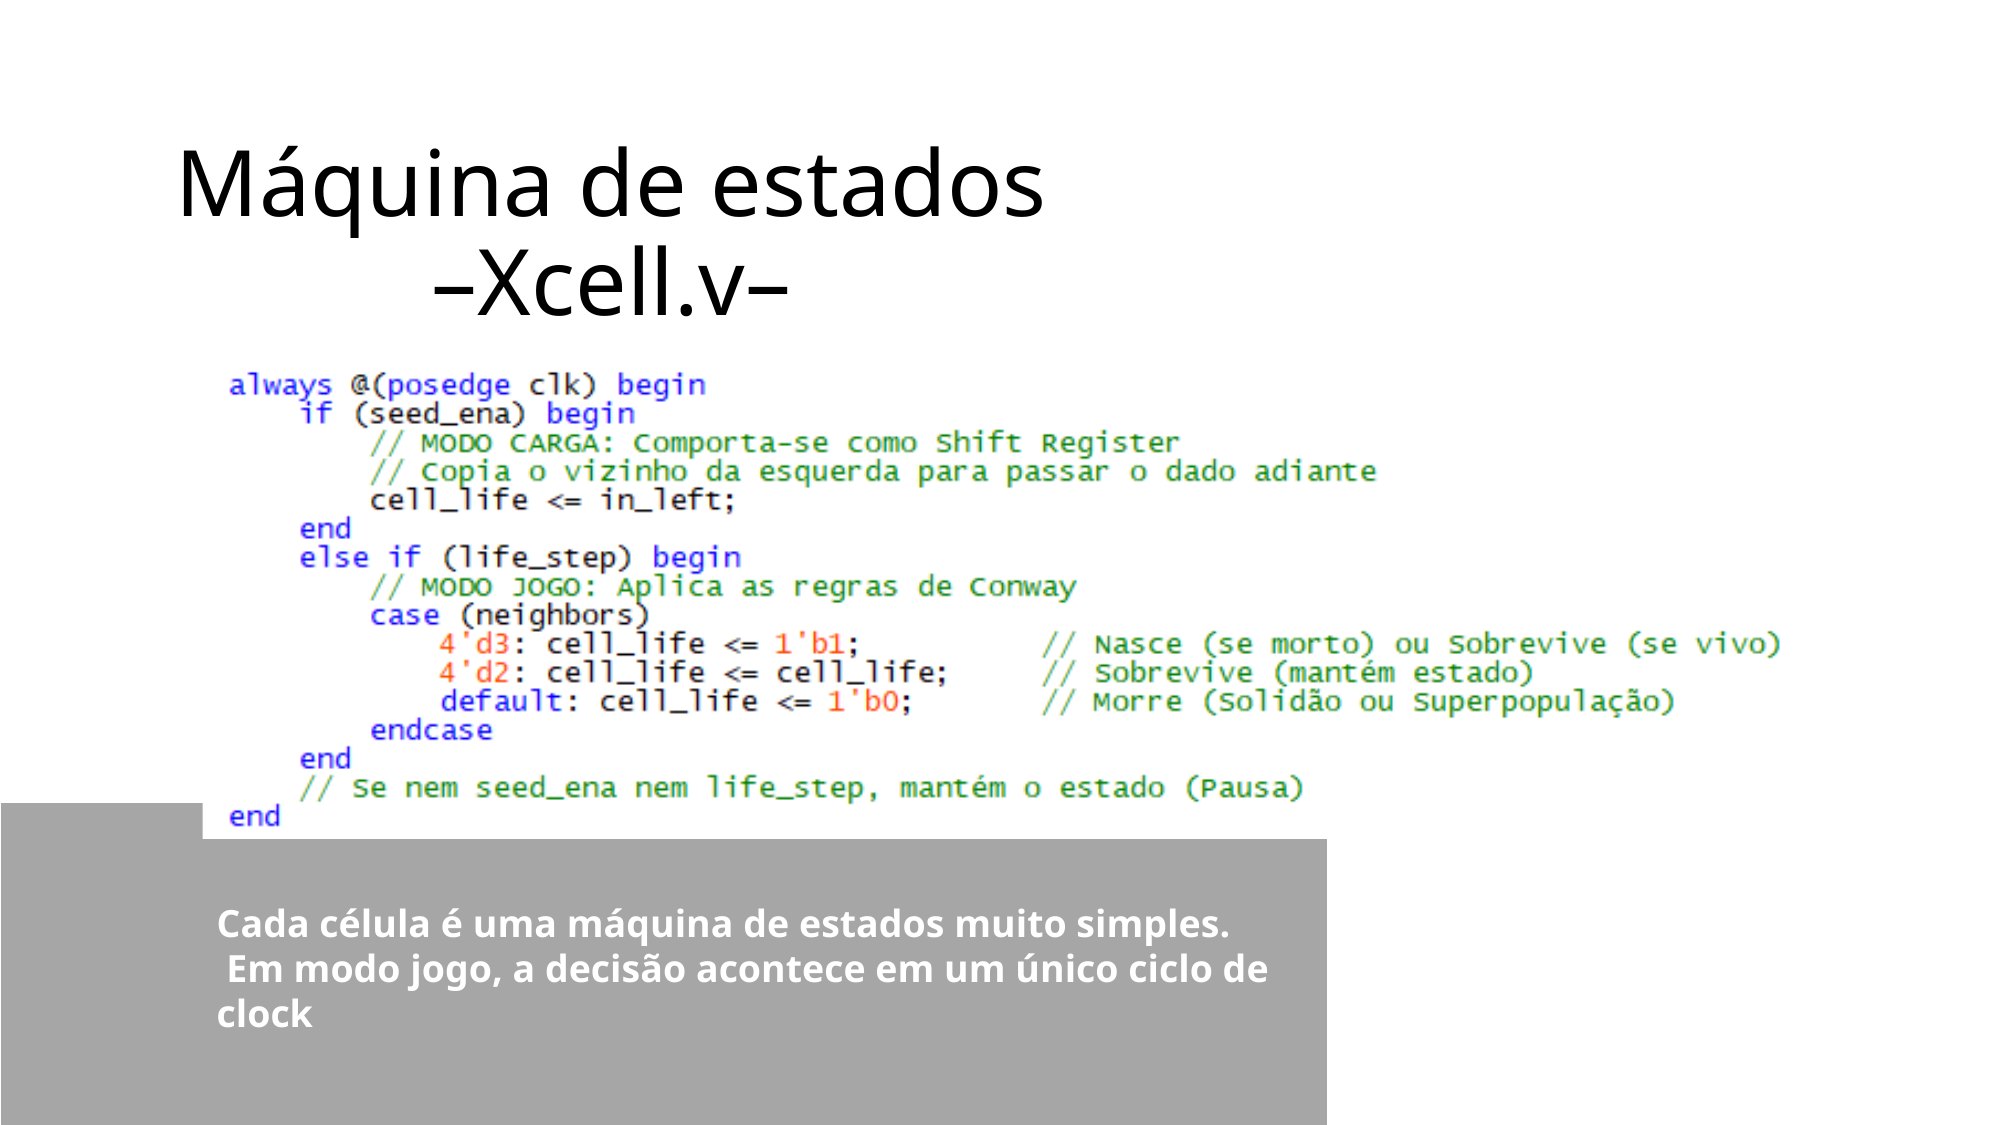

# Máquina de estados –Xcell.v–
Cada célula é uma máquina de estados muito simples.
 Em modo jogo, a decisão acontece em um único ciclo de clock